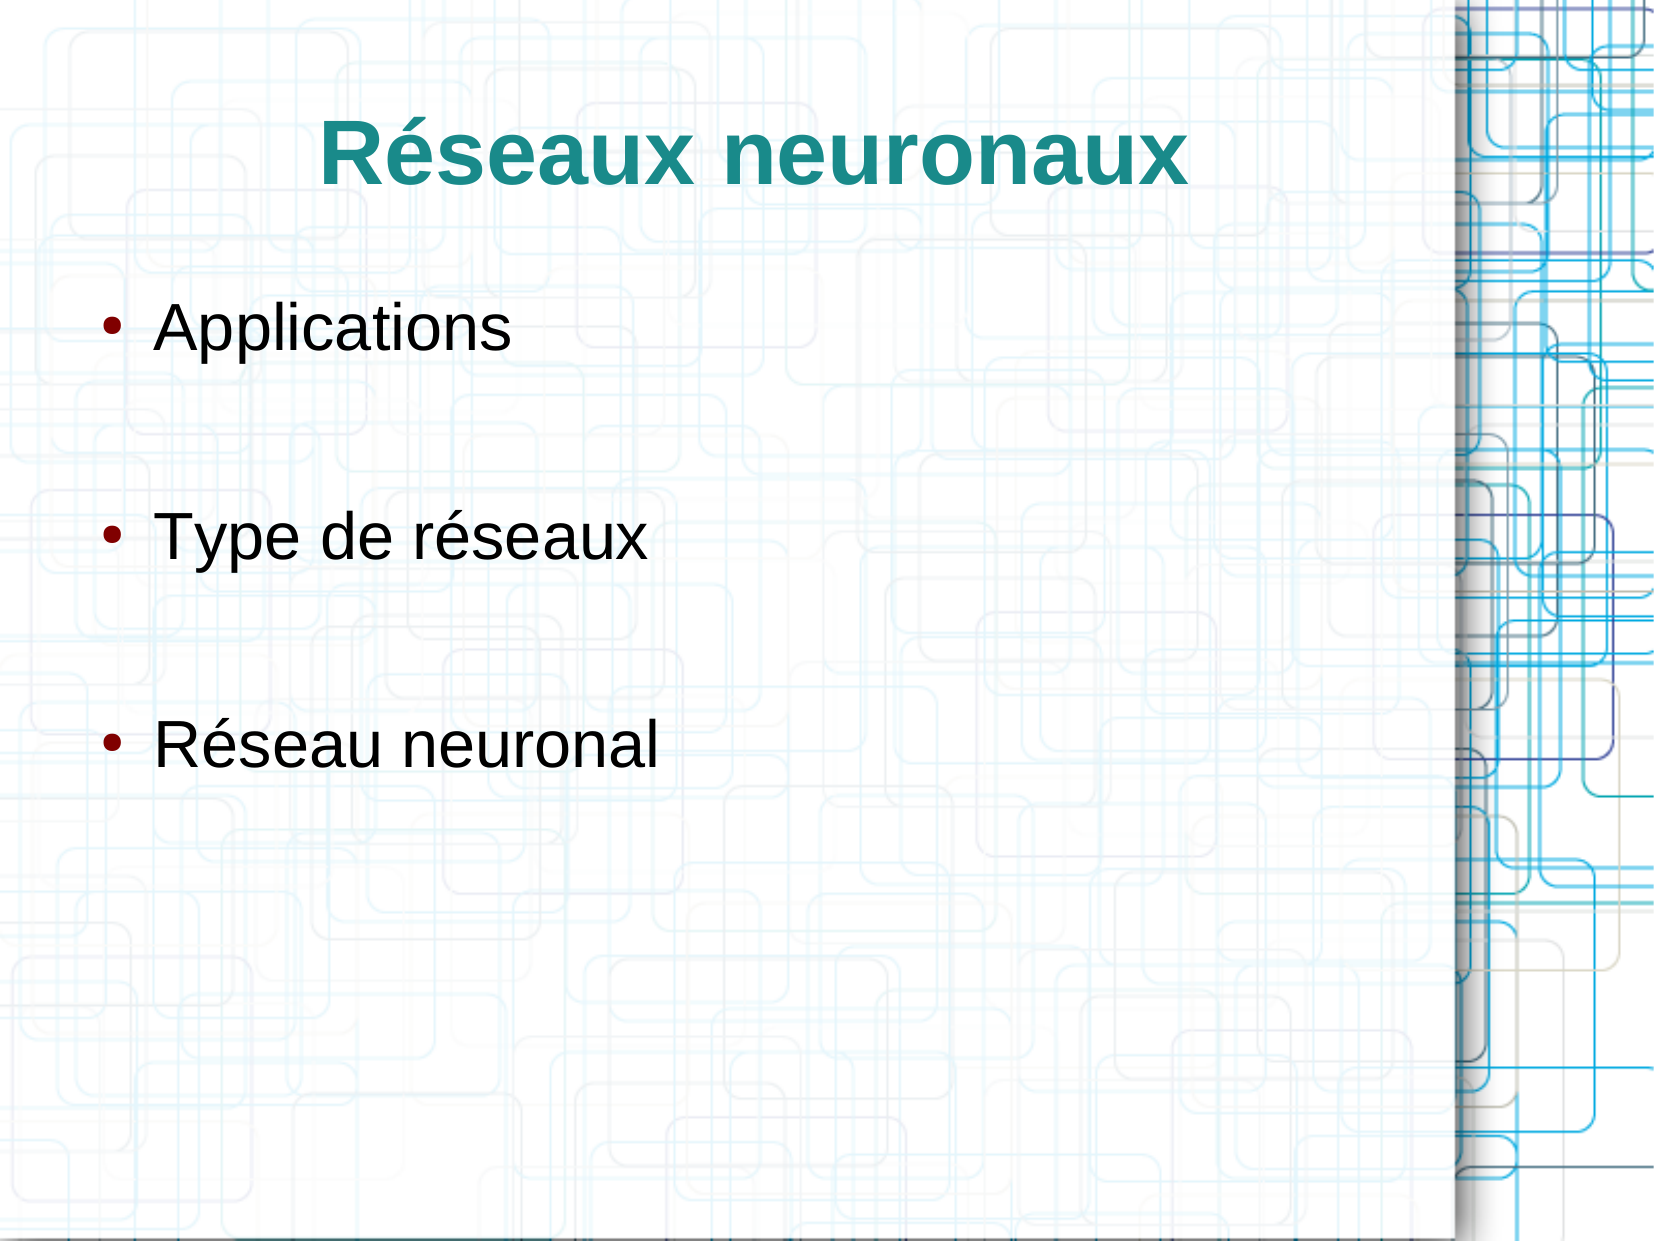

# Réseaux neuronaux
Applications
Type de réseaux
Réseau neuronal